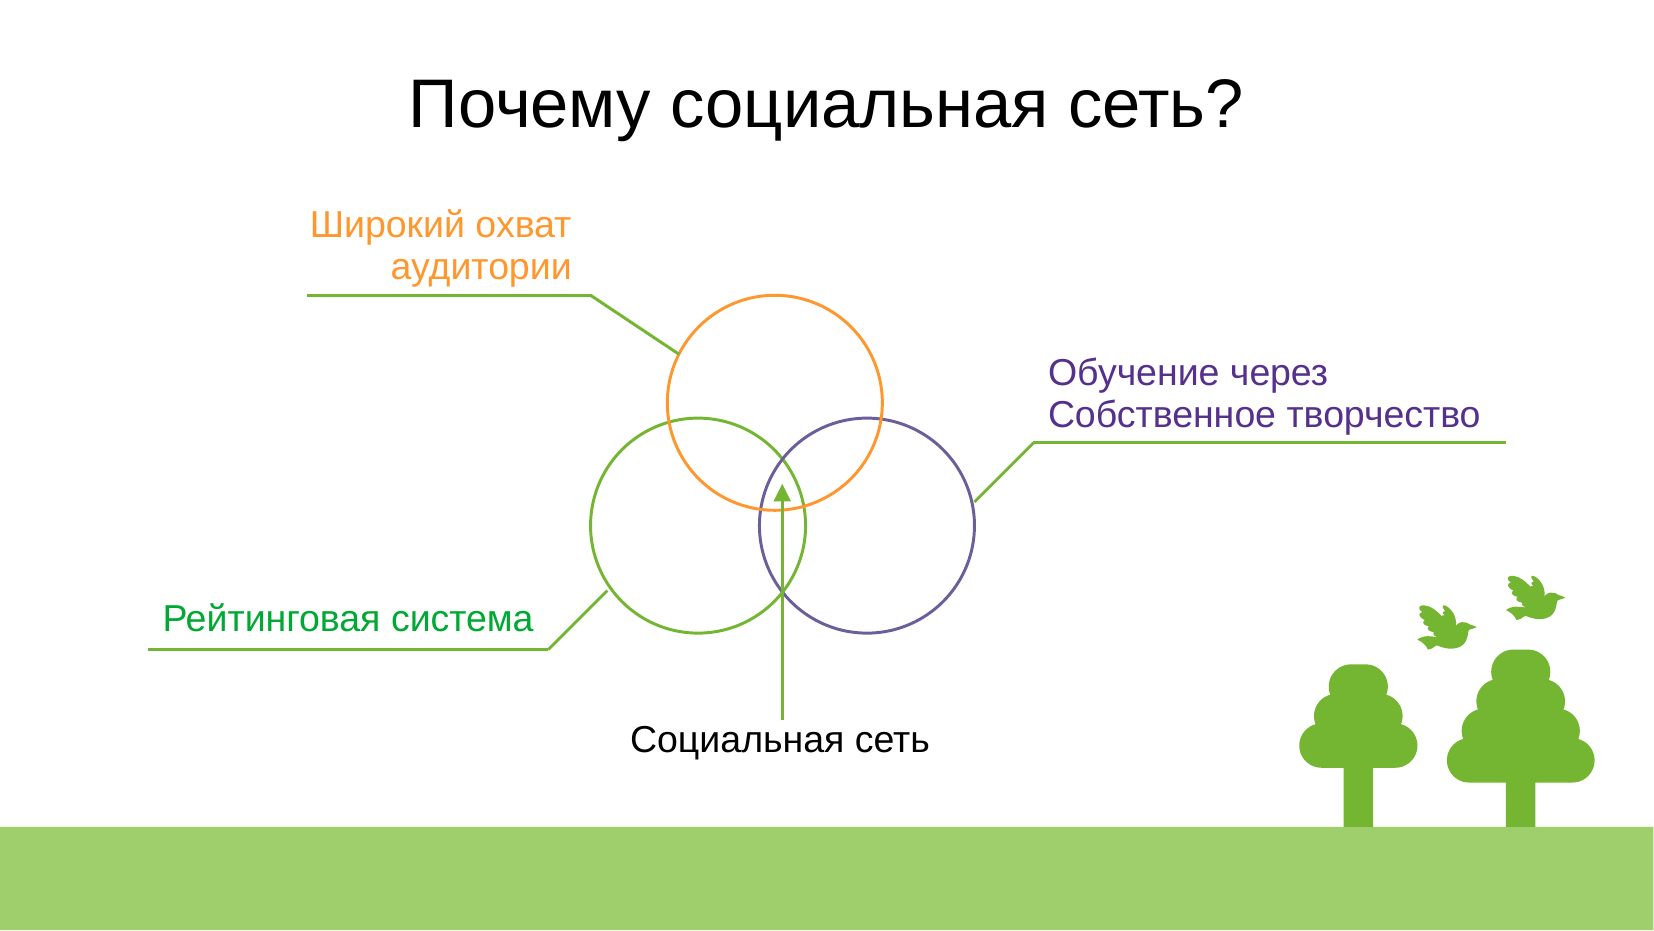

# Почему социальная сеть?
Широкий охват
аудитории
Обучение через
Собственное творчество
Рейтинговая система
Социальная сеть